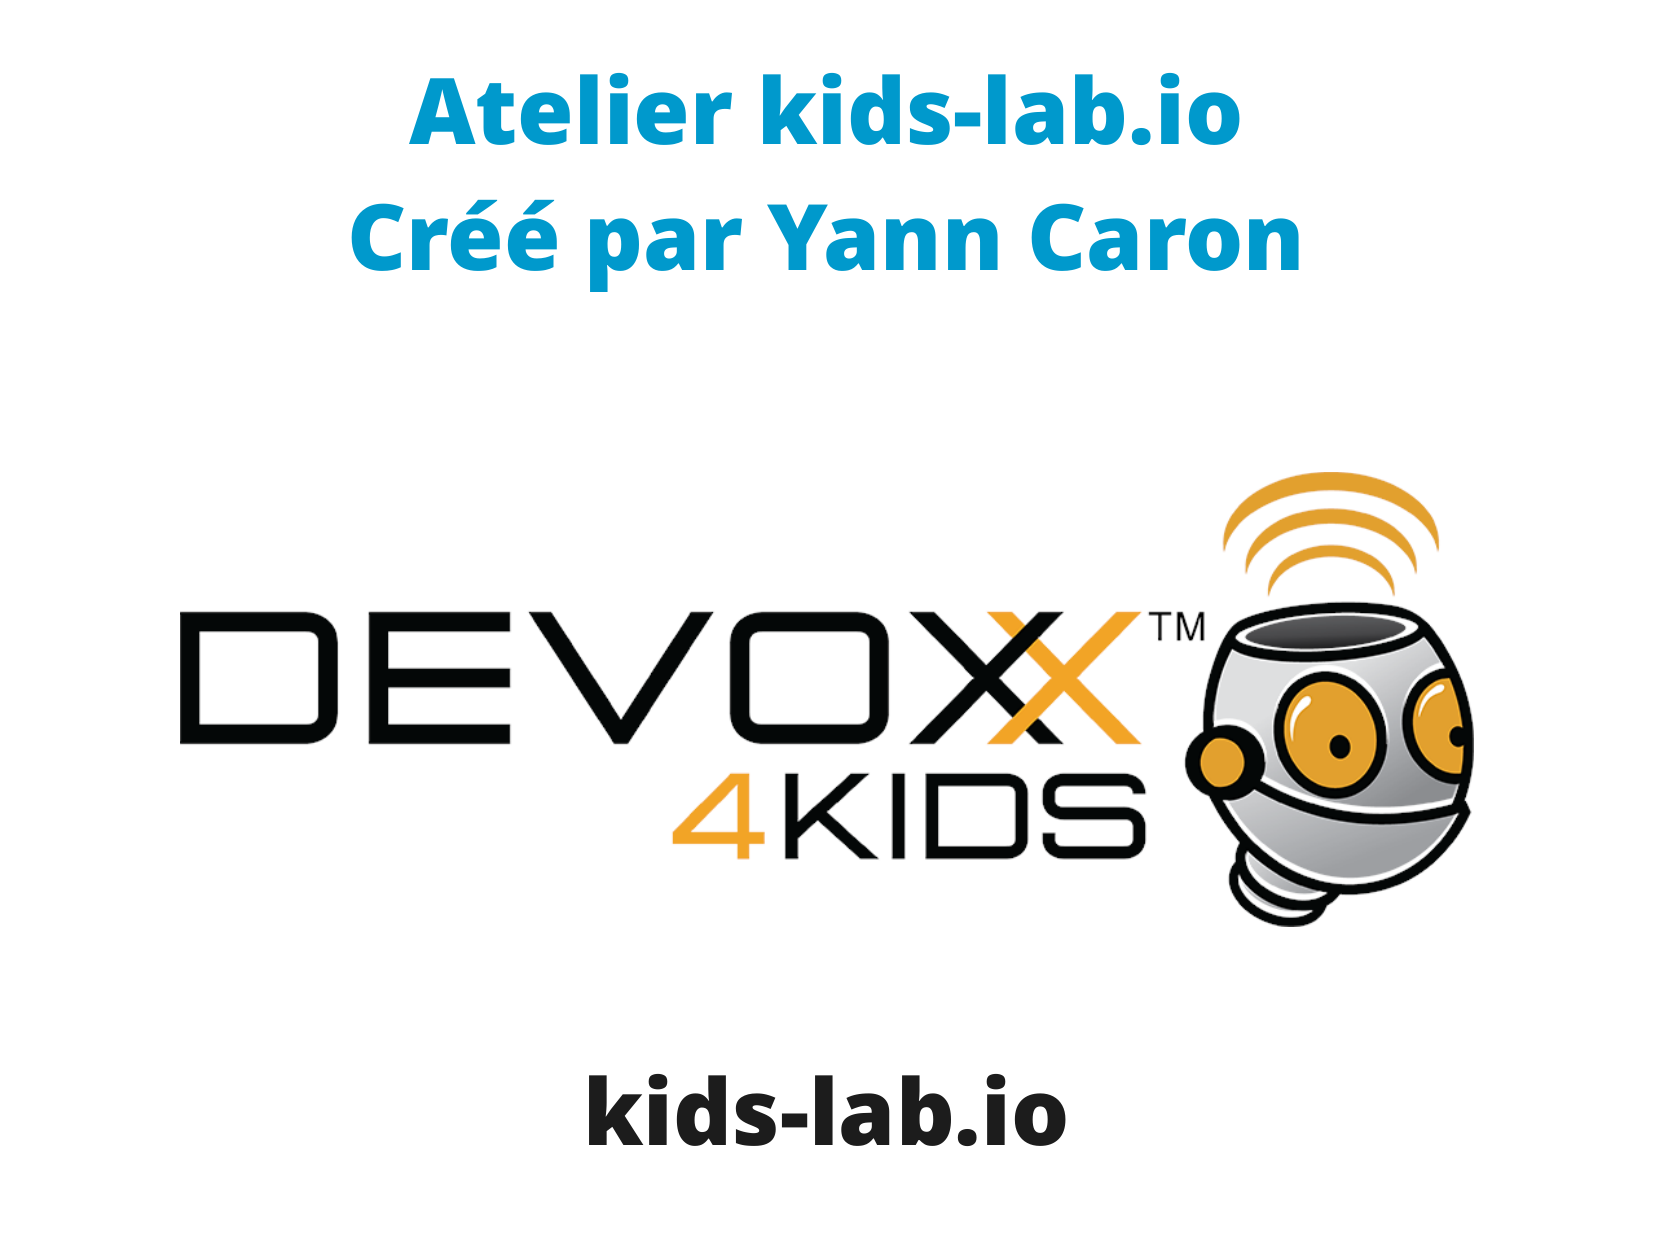

# Atelier kids-lab.io Créé par Yann Caron kids-lab.io